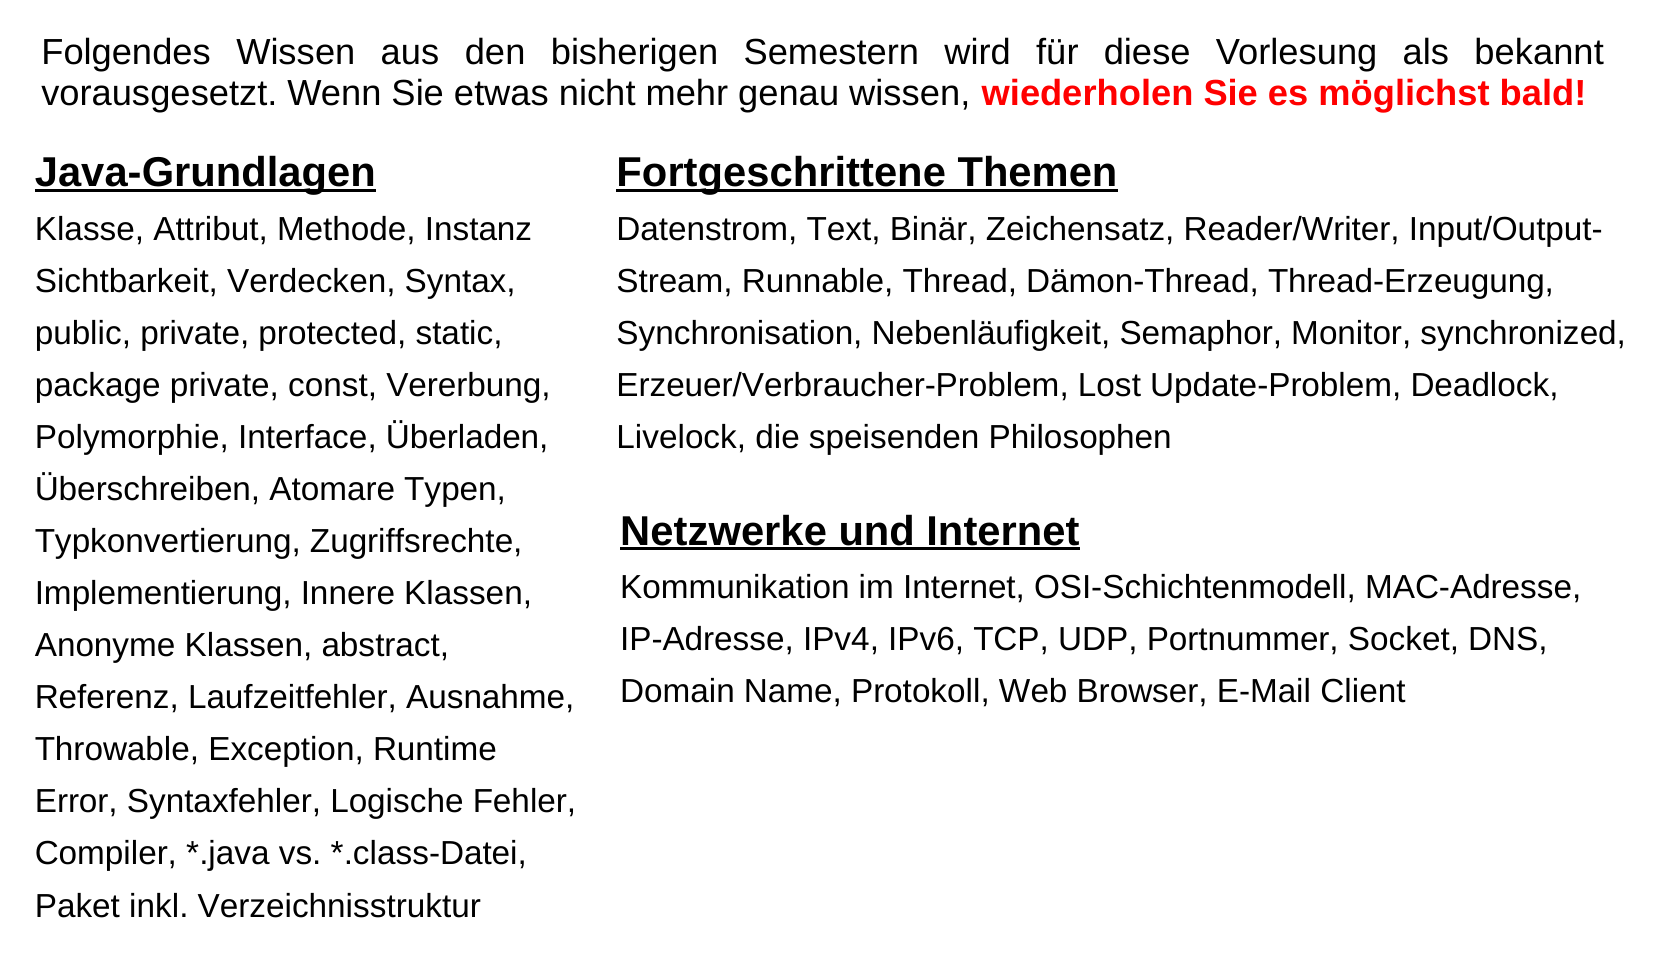

# Folgendes Wissen aus den bisherigen Semestern wird für diese Vorlesung als bekannt vorausgesetzt. Wenn Sie etwas nicht mehr genau wissen, wiederholen Sie es möglichst bald!
Java-Grundlagen
Klasse, Attribut, Methode, Instanz
Sichtbarkeit, Verdecken, Syntax,
public, private, protected, static,
package private, const, Vererbung,
Polymorphie, Interface, Überladen,
Überschreiben, Atomare Typen,
Typkonvertierung, Zugriffsrechte,
Implementierung, Innere Klassen,
Anonyme Klassen, abstract,
Referenz, Laufzeitfehler, Ausnahme,
Throwable, Exception, Runtime
Error, Syntaxfehler, Logische Fehler,
Compiler, *.java vs. *.class-Datei,
Paket inkl. Verzeichnisstruktur
Fortgeschrittene Themen
Datenstrom, Text, Binär, Zeichensatz, Reader/Writer, Input/Output-
Stream, Runnable, Thread, Dämon-Thread, Thread-Erzeugung,
Synchronisation, Nebenläufigkeit, Semaphor, Monitor, synchronized,
Erzeuer/Verbraucher-Problem, Lost Update-Problem, Deadlock,
Livelock, die speisenden Philosophen
Netzwerke und Internet
Kommunikation im Internet, OSI-Schichtenmodell, MAC-Adresse,
IP-Adresse, IPv4, IPv6, TCP, UDP, Portnummer, Socket, DNS,
Domain Name, Protokoll, Web Browser, E-Mail Client